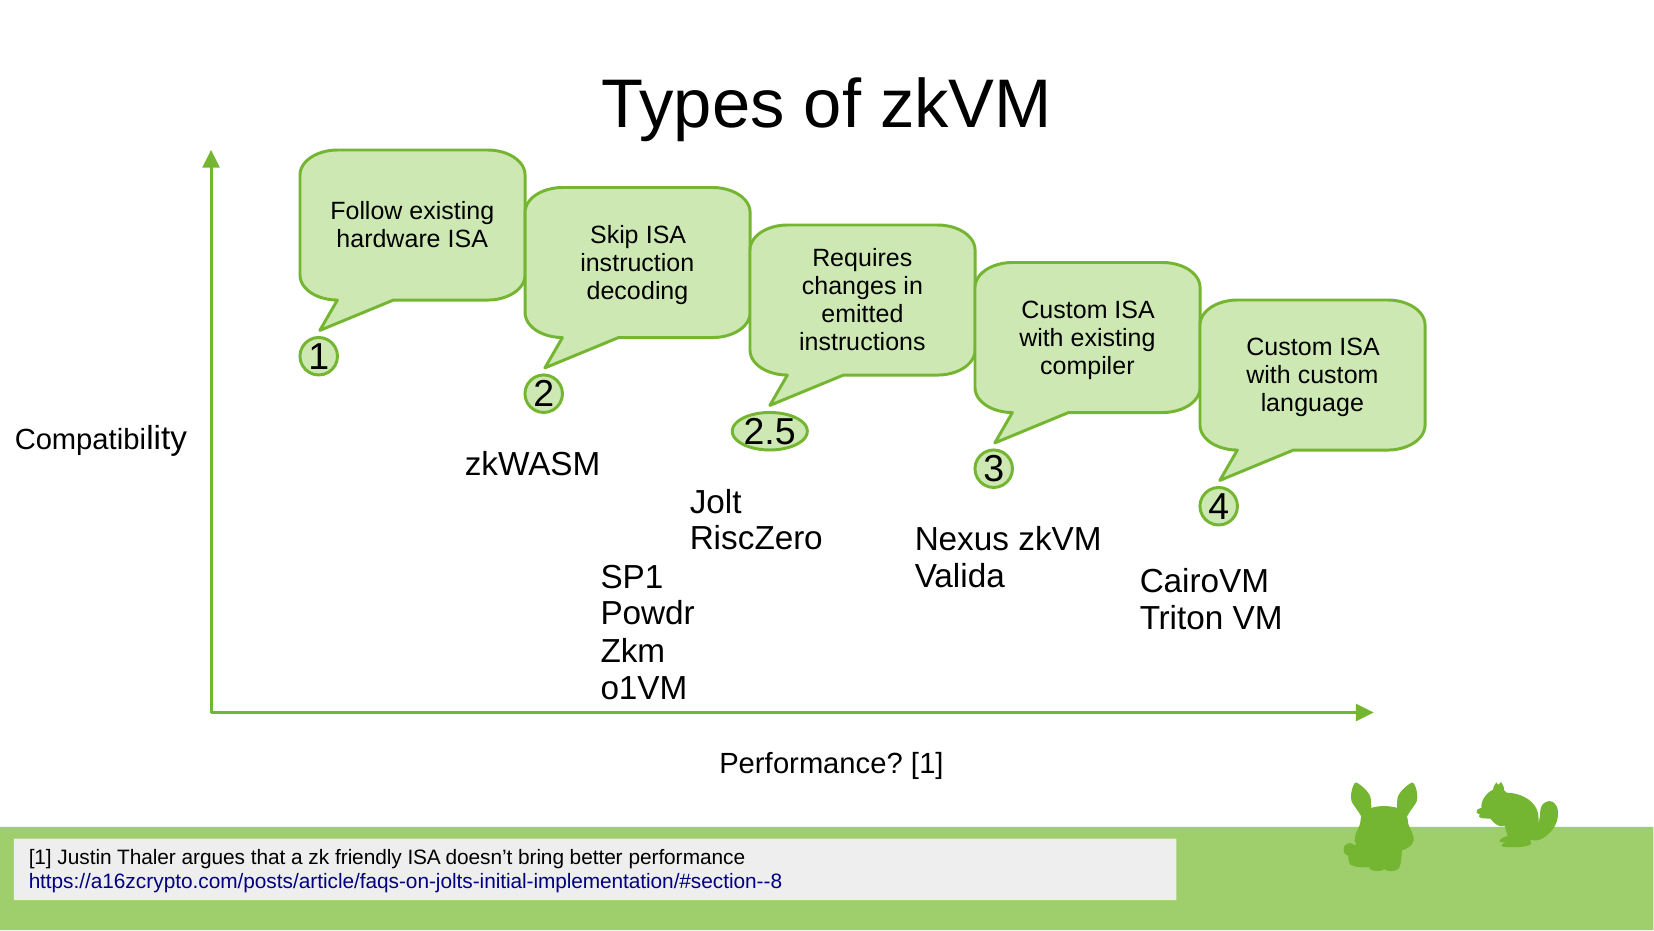

# Types of zkVM
Follow existing hardware ISA
Skip ISA instruction decoding
Requires changes in emitted instructions
Custom ISA with existing compiler
Custom ISA with custom language
1
2
Compatibility
2.5
zkWASM
3
Jolt
RiscZero
4
Nexus zkVM
Valida
SP1
Powdr
Zkm
o1VM
CairoVM
Triton VM
Performance? [1]
[1] Justin Thaler argues that a zk friendly ISA doesn’t bring better performance https://a16zcrypto.com/posts/article/faqs-on-jolts-initial-implementation/#section--8